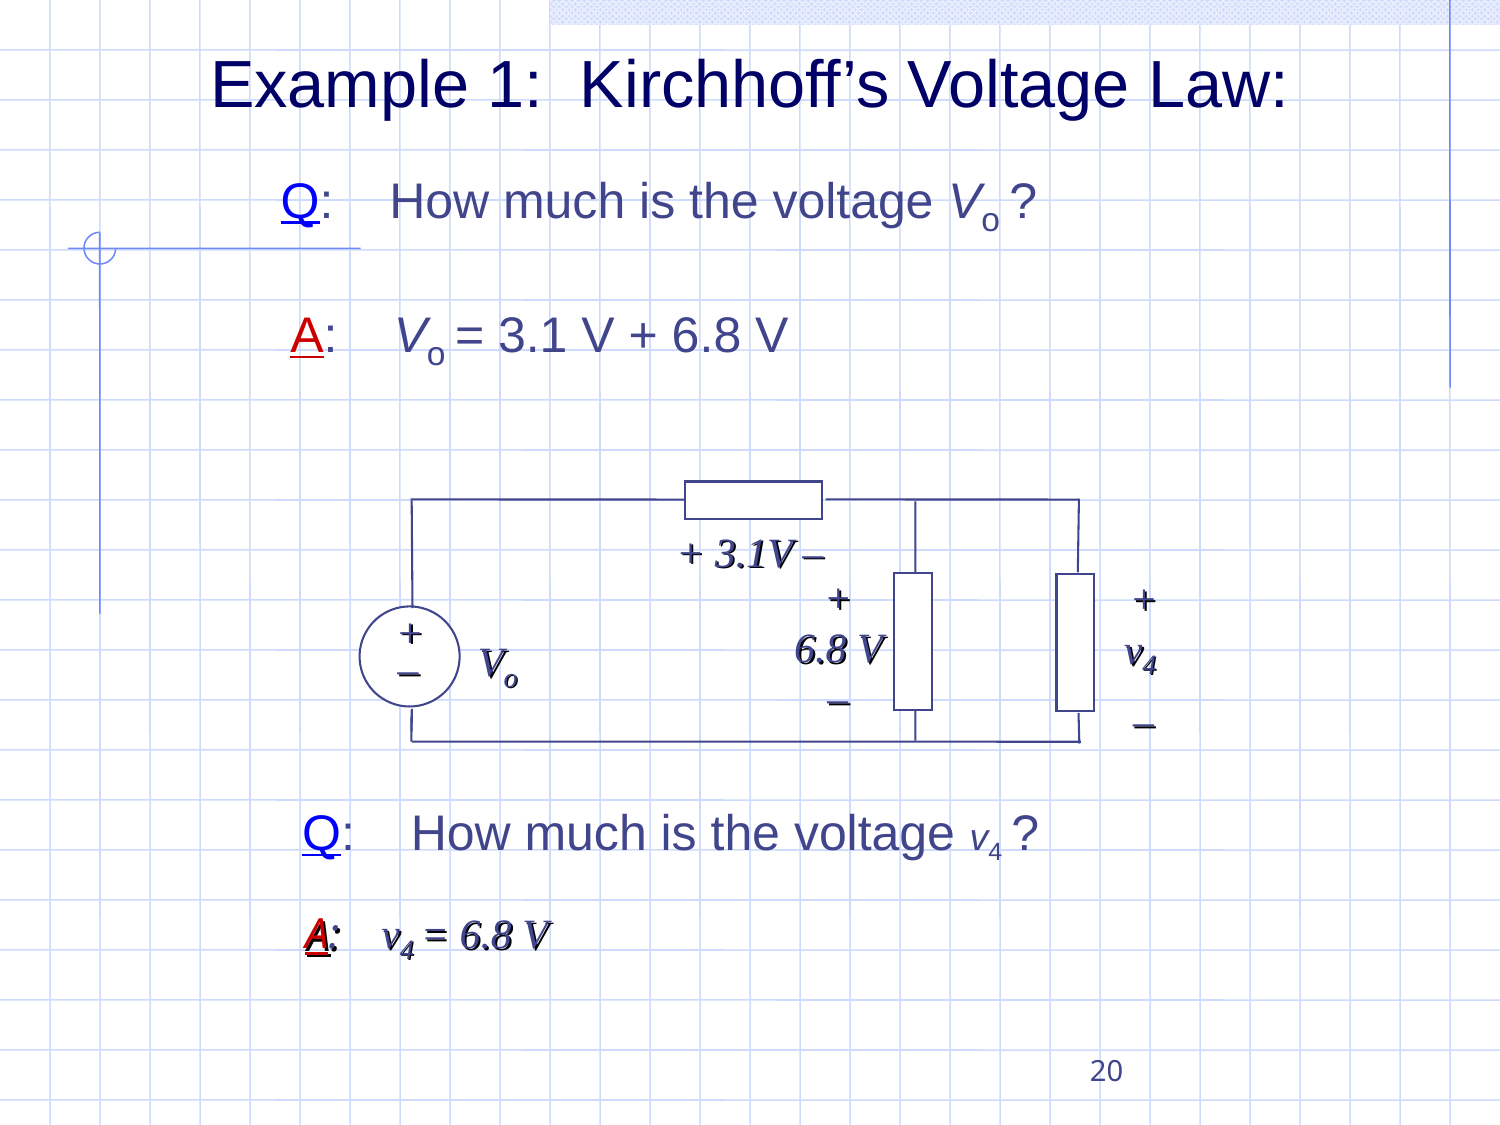

Example 1: Kirchhoff’s Voltage Law:
Q: How much is the voltage Vo ?
A: Vo = 3.1 V + 6.8 V
+ 3.1V –
+
 6.8 V
–
+
_
Vo
+
v4
_
Q: How much is the voltage v4 ?
A: v4 = 6.8 V